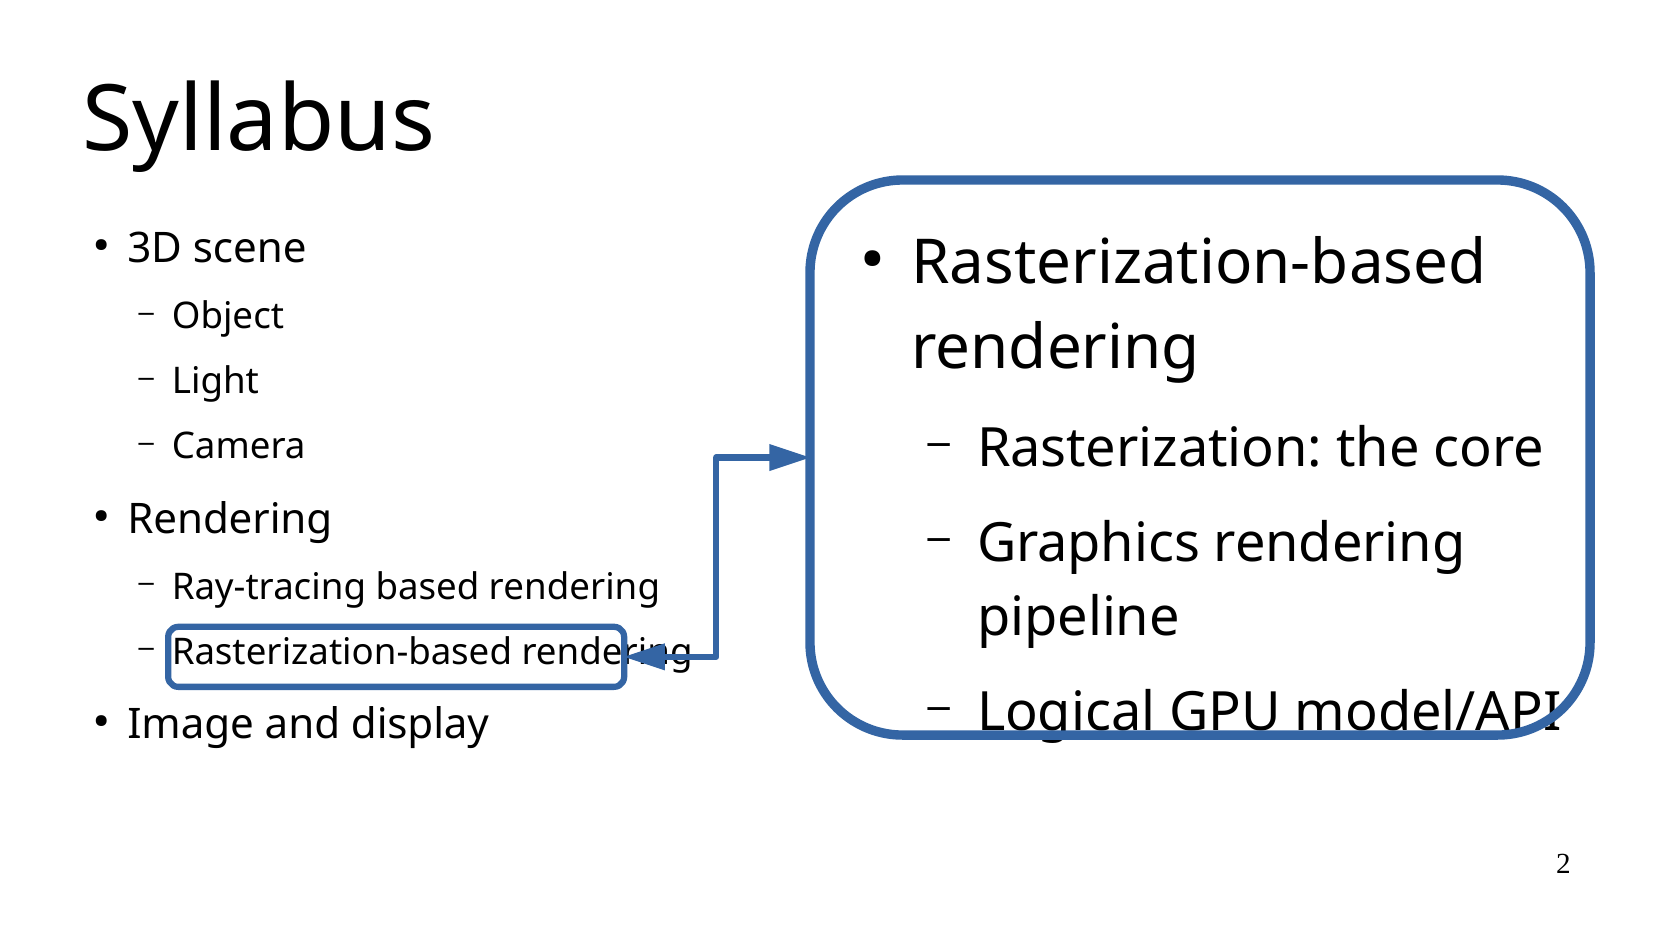

# Syllabus
3D scene
Object
Light
Camera
Rendering
Ray-tracing based rendering
Rasterization-based rendering
Image and display
Rasterization-based rendering
Rasterization: the core
Graphics rendering pipeline
Logical GPU model/API
2